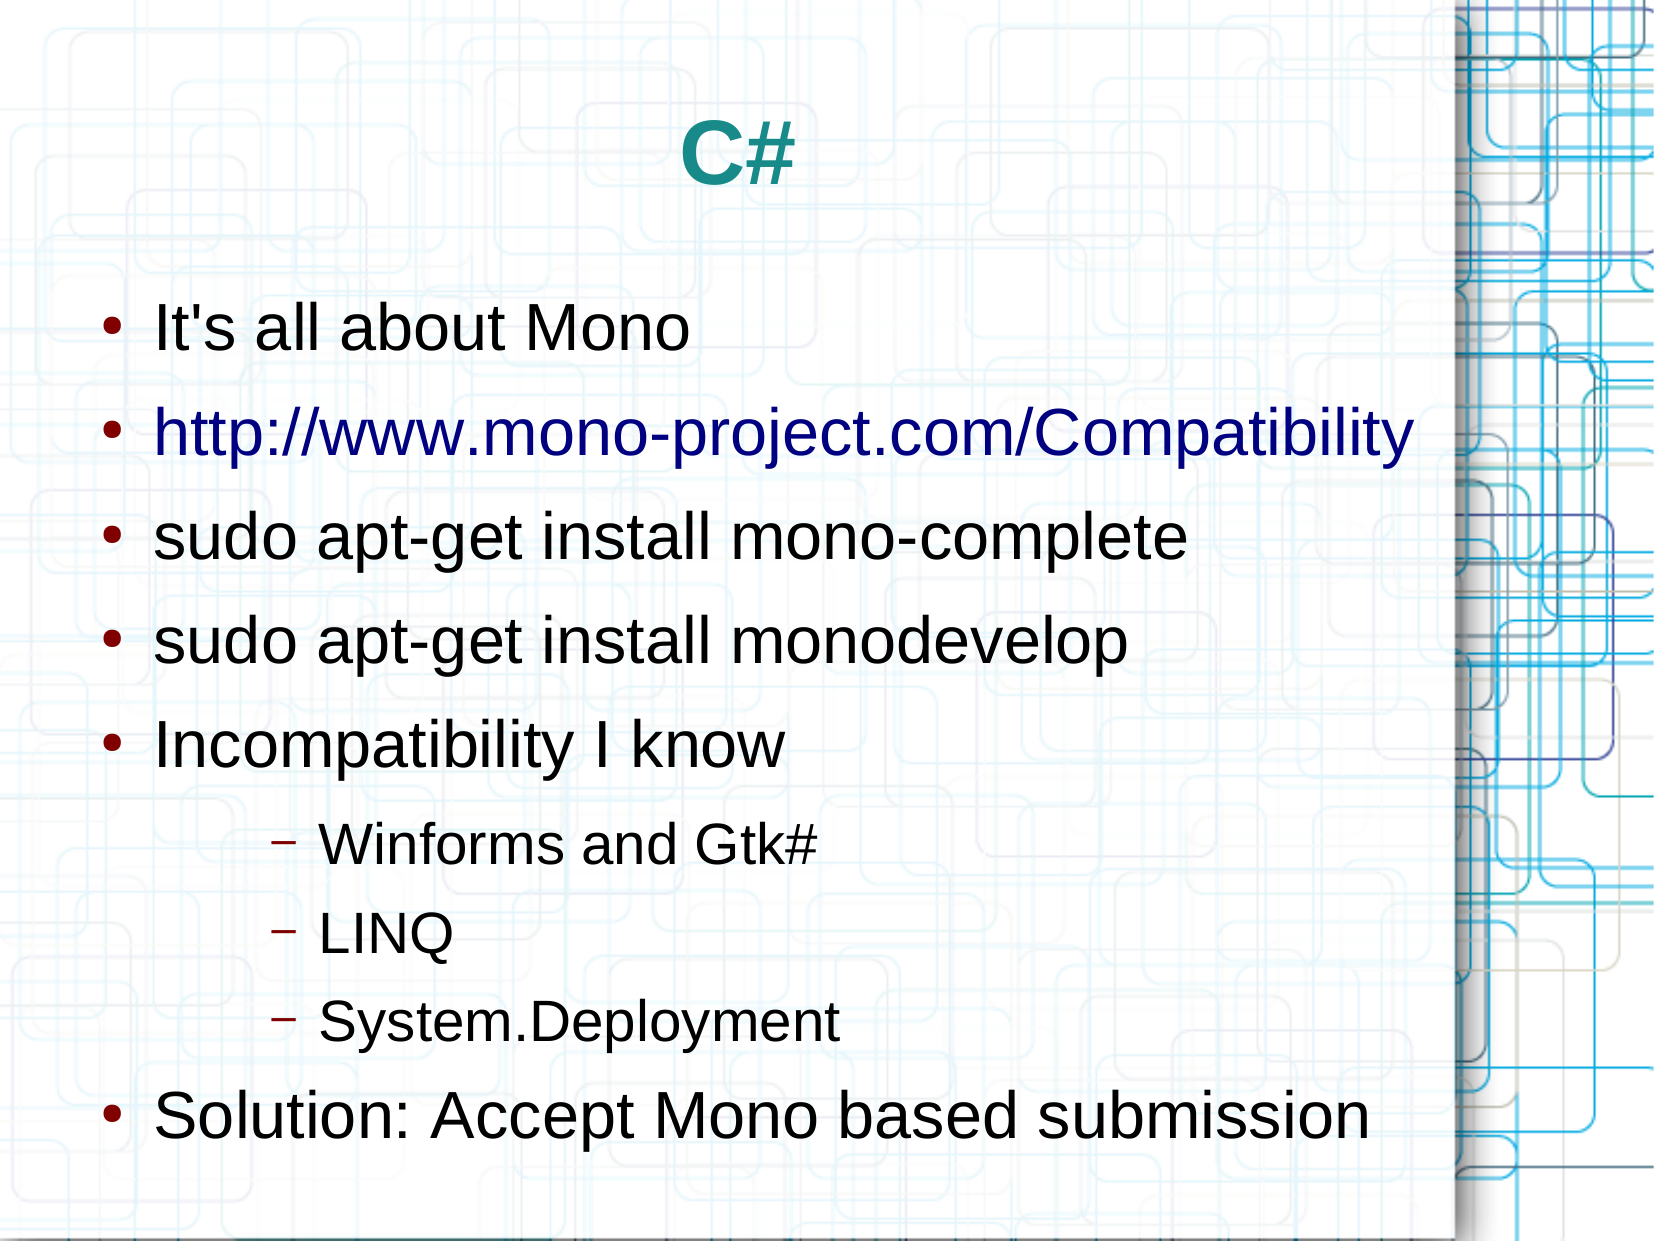

# C#
It's all about Mono
http://www.mono-project.com/Compatibility
sudo apt-get install mono-complete
sudo apt-get install monodevelop
Incompatibility I know
Winforms and Gtk#
LINQ
System.Deployment
Solution: Accept Mono based submission